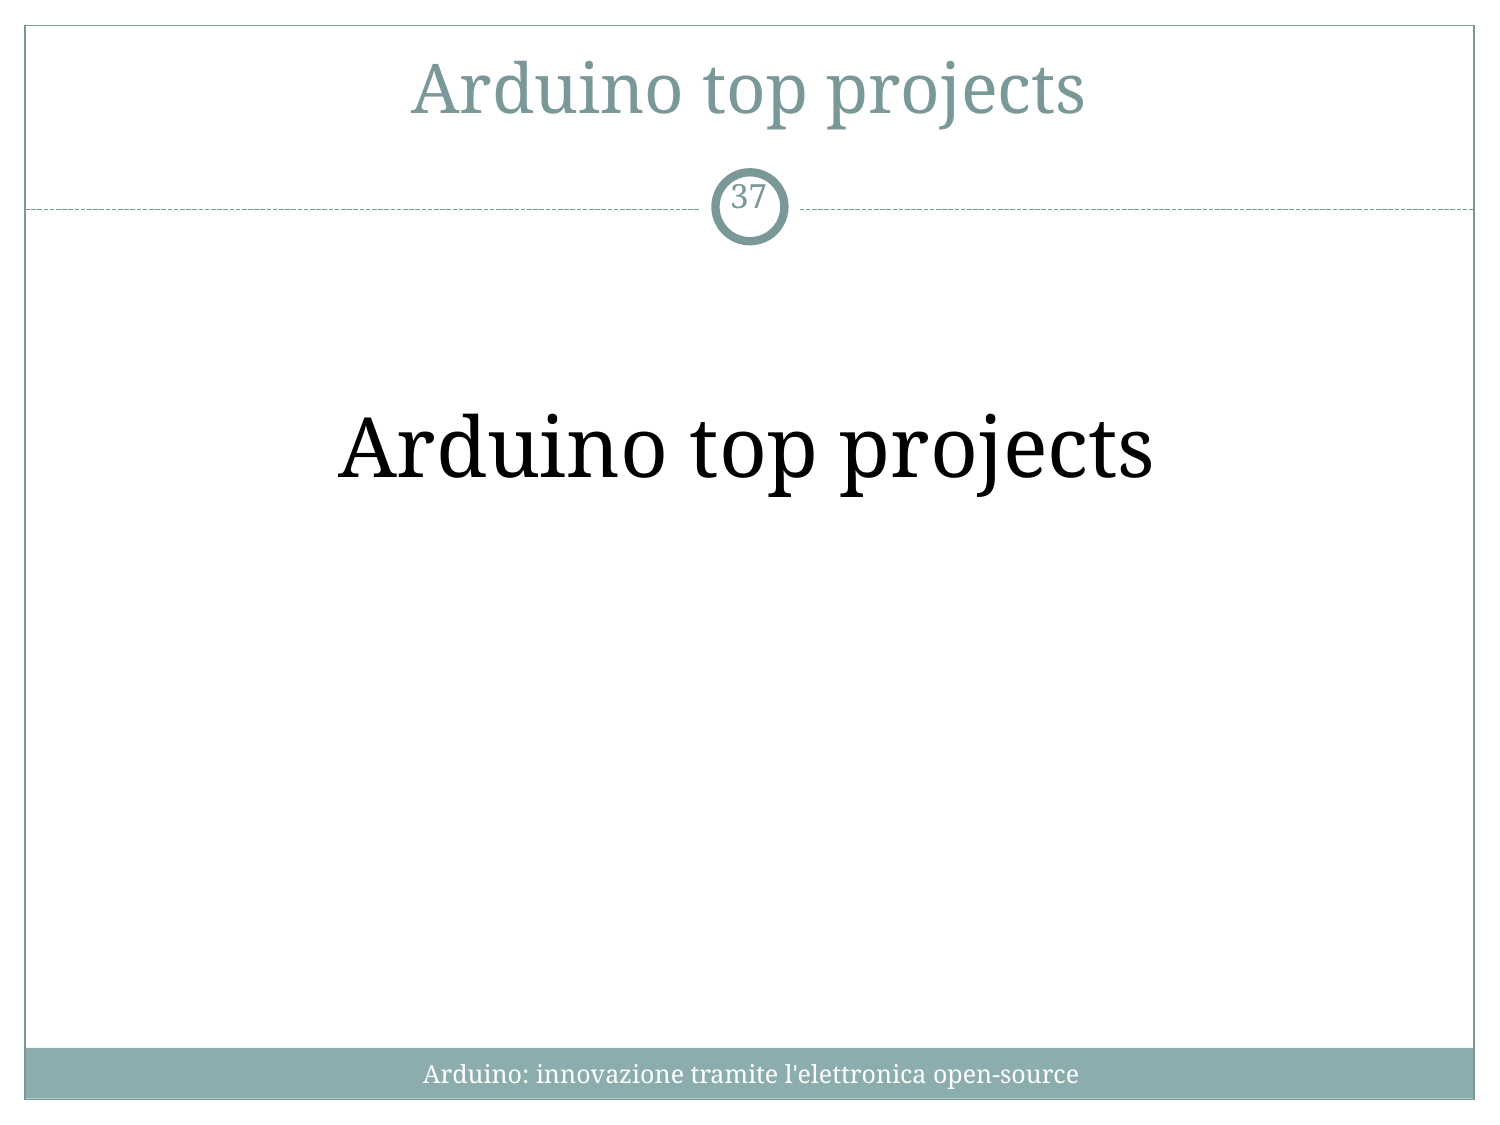

# Arduino top projects
Arduino top projects
Arduino: innovazione tramite l'elettronica open-source